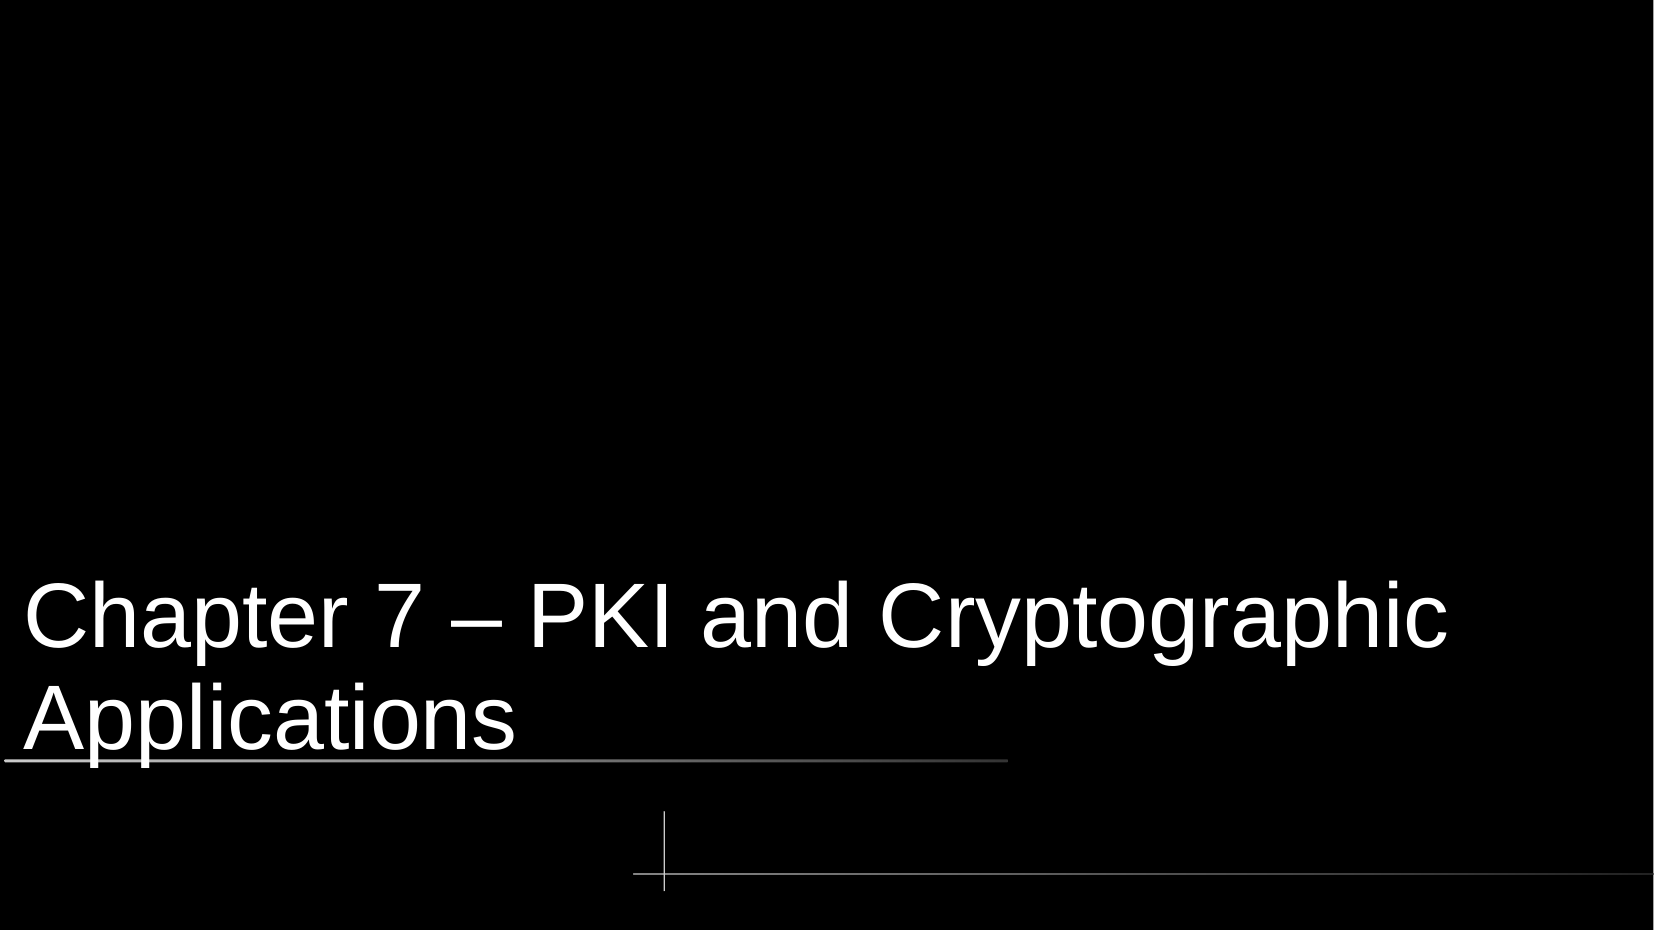

# Chapter 7 – PKI and Cryptographic Applications